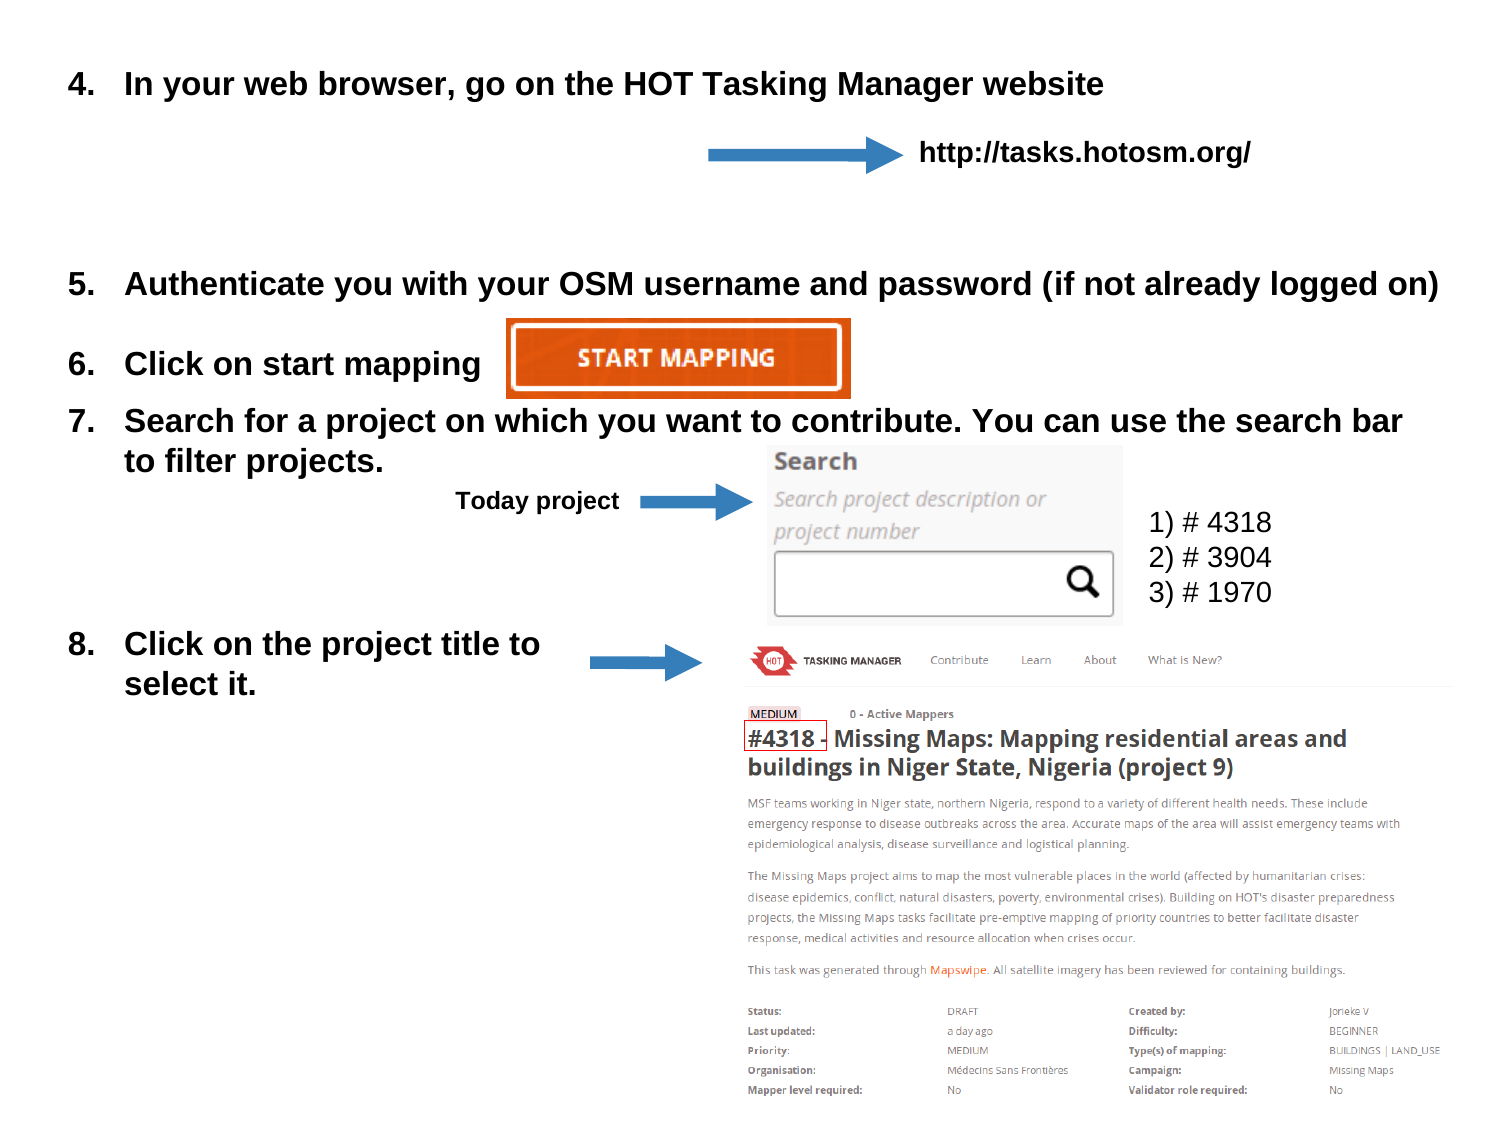

In your web browser, go on the HOT Tasking Manager website
Authenticate you with your OSM username and password (if not already logged on)
Click on start mapping
Search for a project on which you want to contribute. You can use the search bar to filter projects.
http://tasks.hotosm.org/
Today project
1) # 4318
2) # 3904
3) # 1970
Click on the project title to select it.